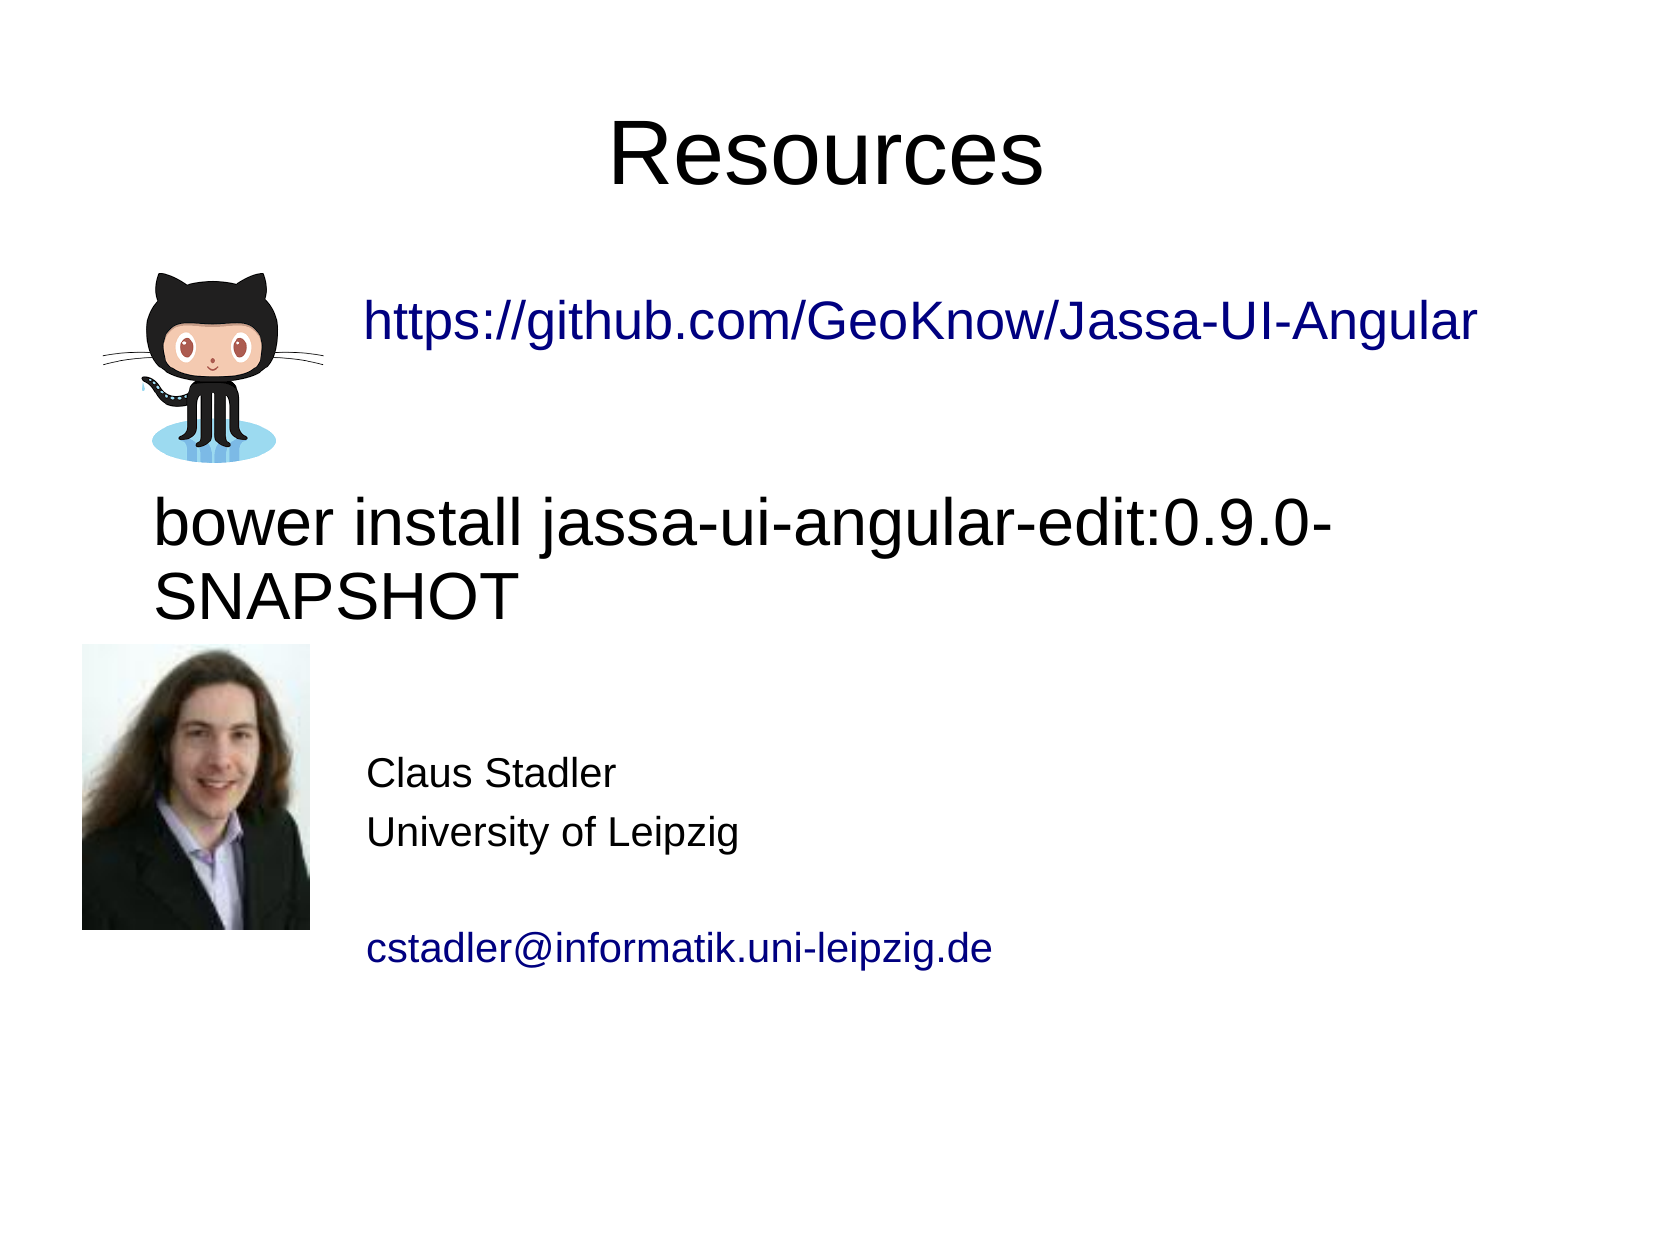

# Resources
 https://github.com/GeoKnow/Jassa-UI-Angular
bower install jassa-ui-angular-edit:0.9.0-SNAPSHOT
Claus Stadler
University of Leipzig
cstadler@informatik.uni-leipzig.de